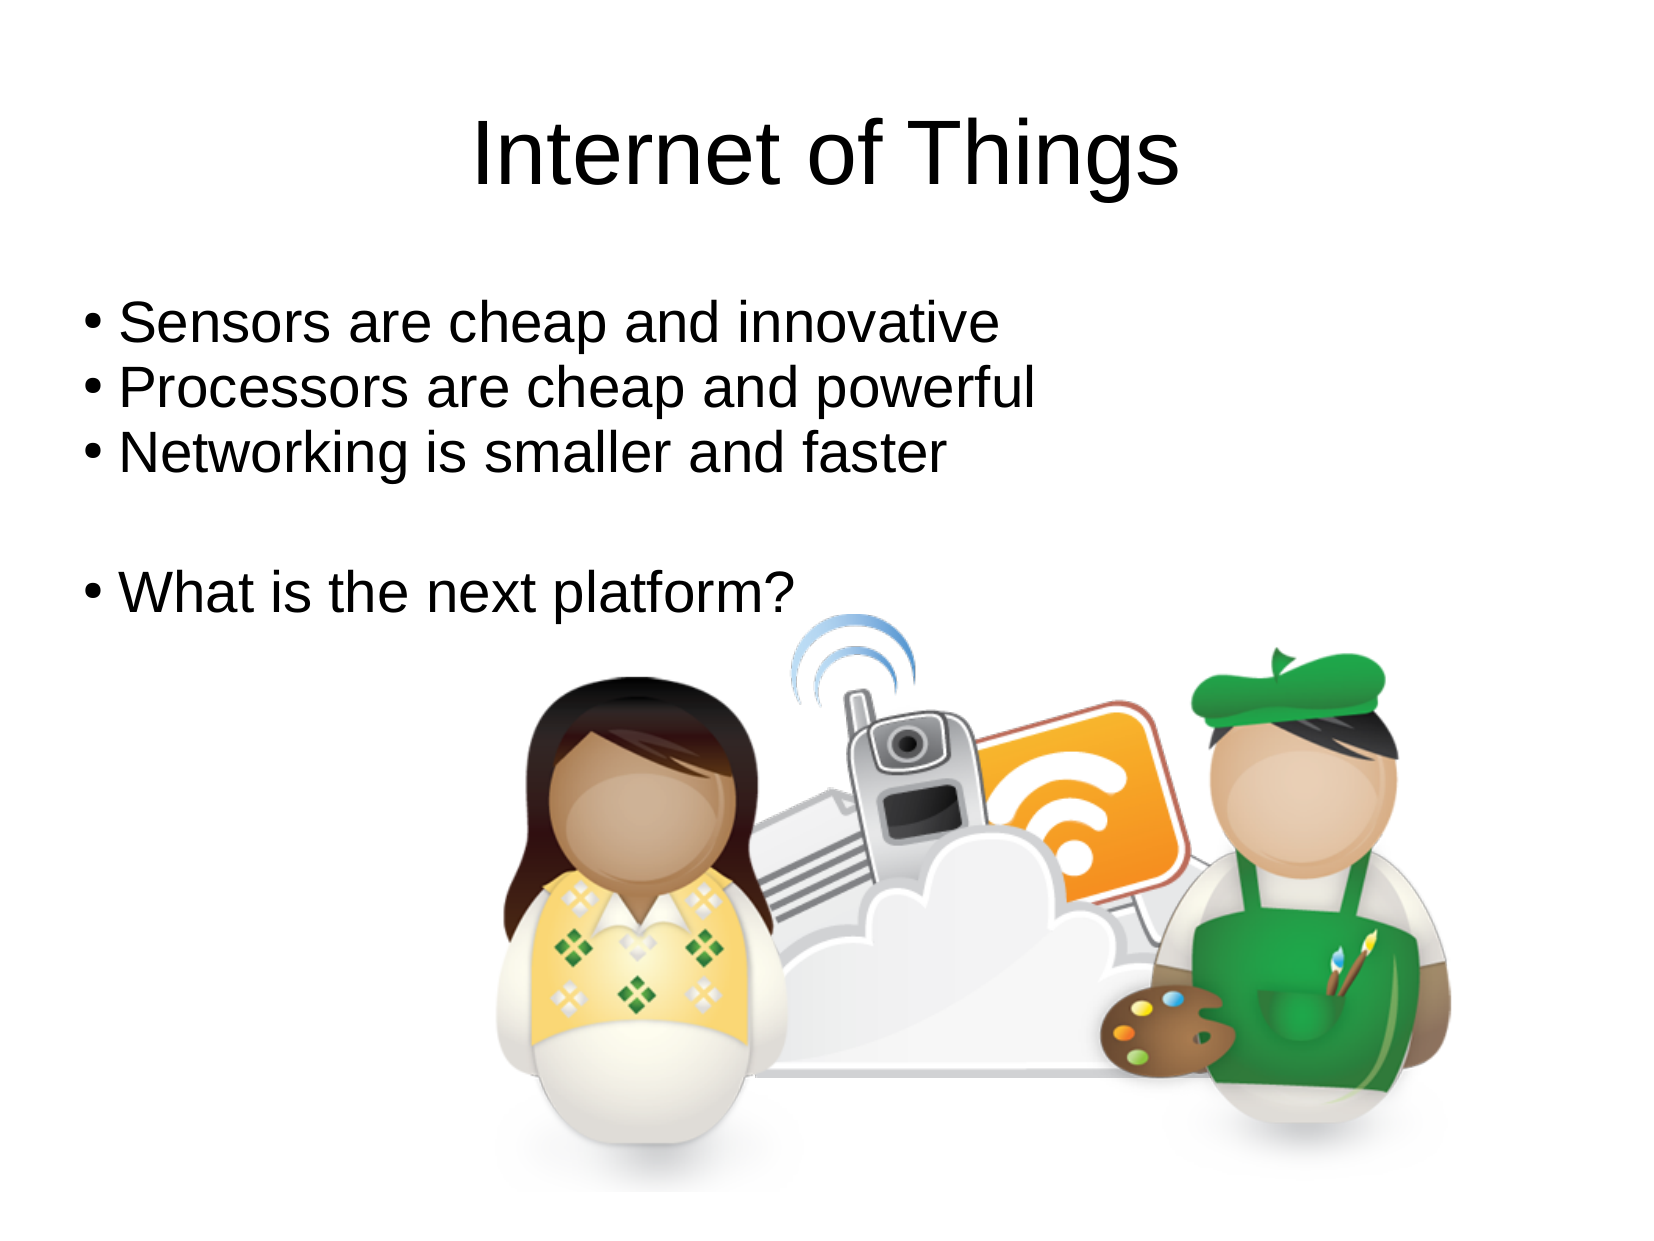

# Internet of Things
Sensors are cheap and innovative
Processors are cheap and powerful
Networking is smaller and faster
What is the next platform?